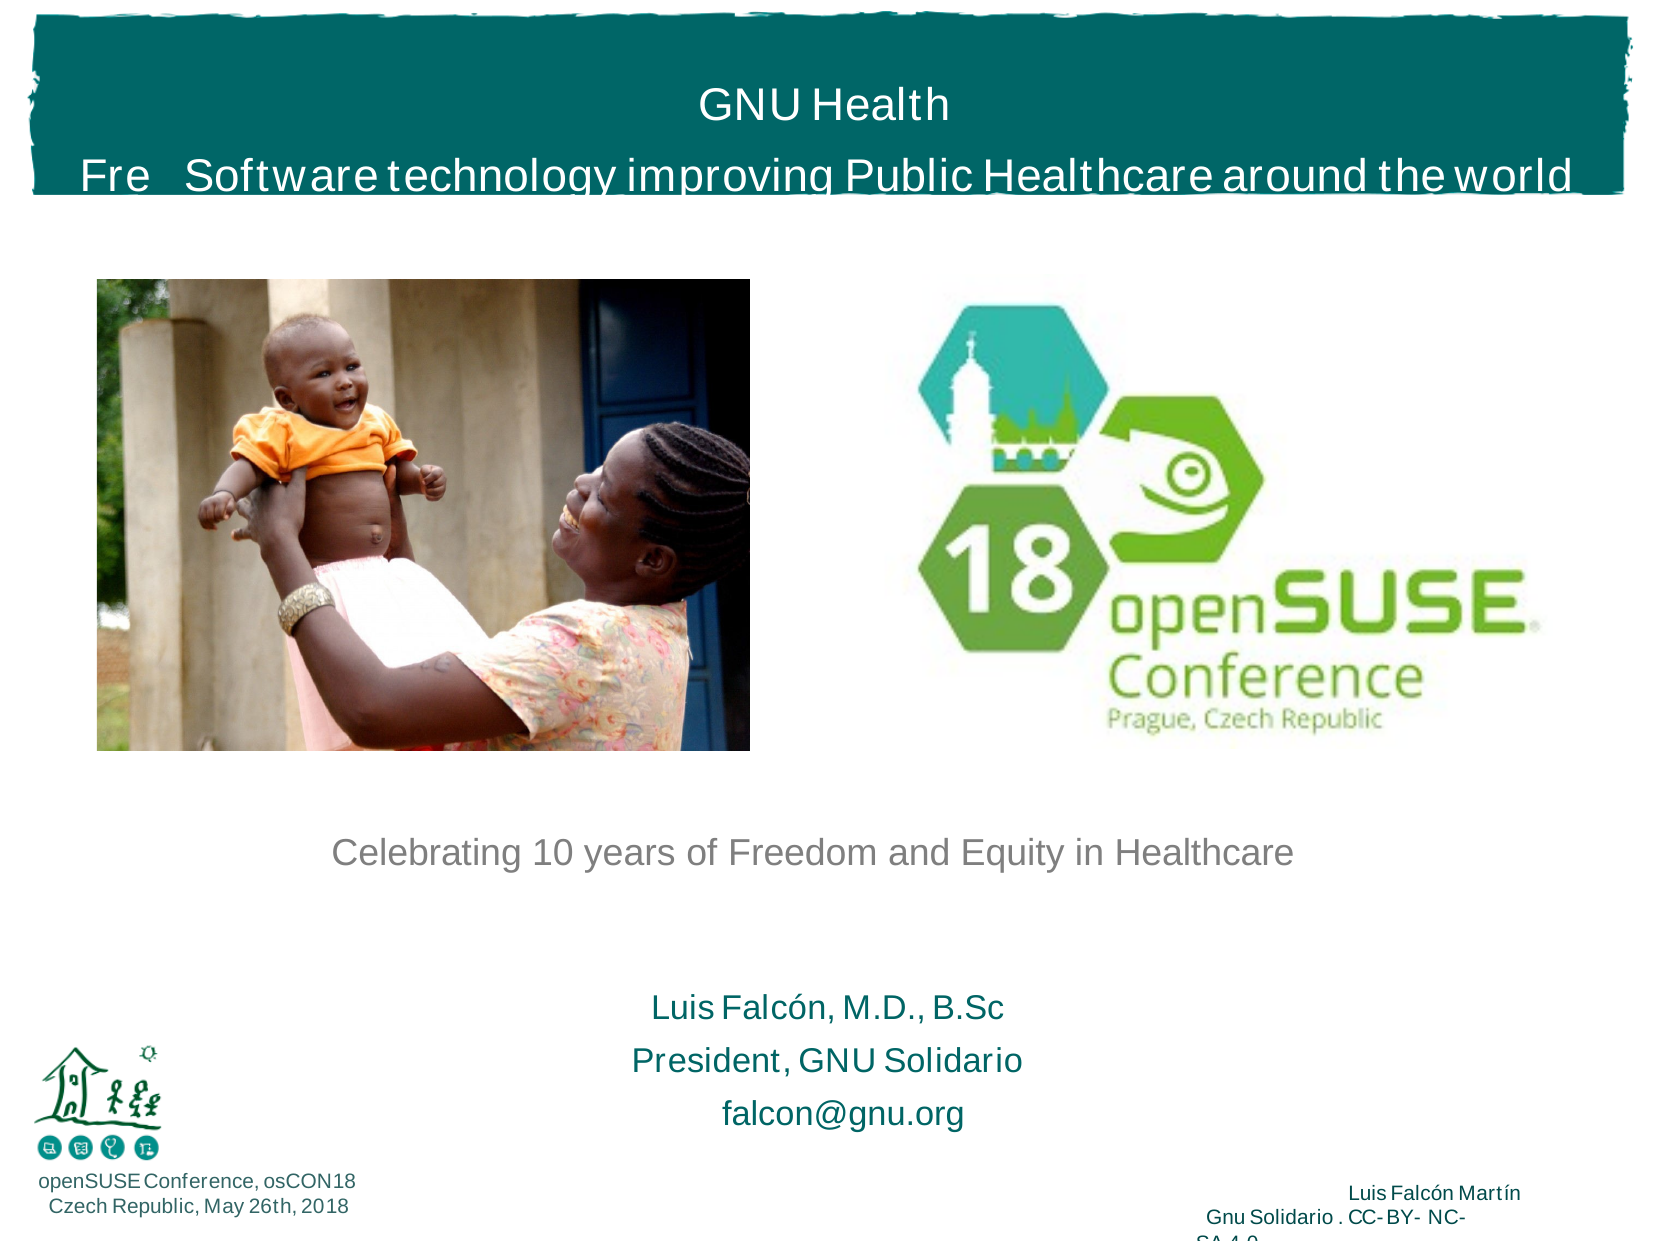

# GNUHealth
Fre SoftwaretechnologyimprovingPublicHealthcarearoundtheworld
Celebrating 10 years of Freedom and Equity in Healthcare
LuisFalcón,M.D.,B.Sc President,GNUSolidario falcon@gnu.org
openSUSEConference,osCON18 CzechRepublic,May26th,2018
LuisFalcónMartín GnuSolidario.CC-BY-NC-SA4.0